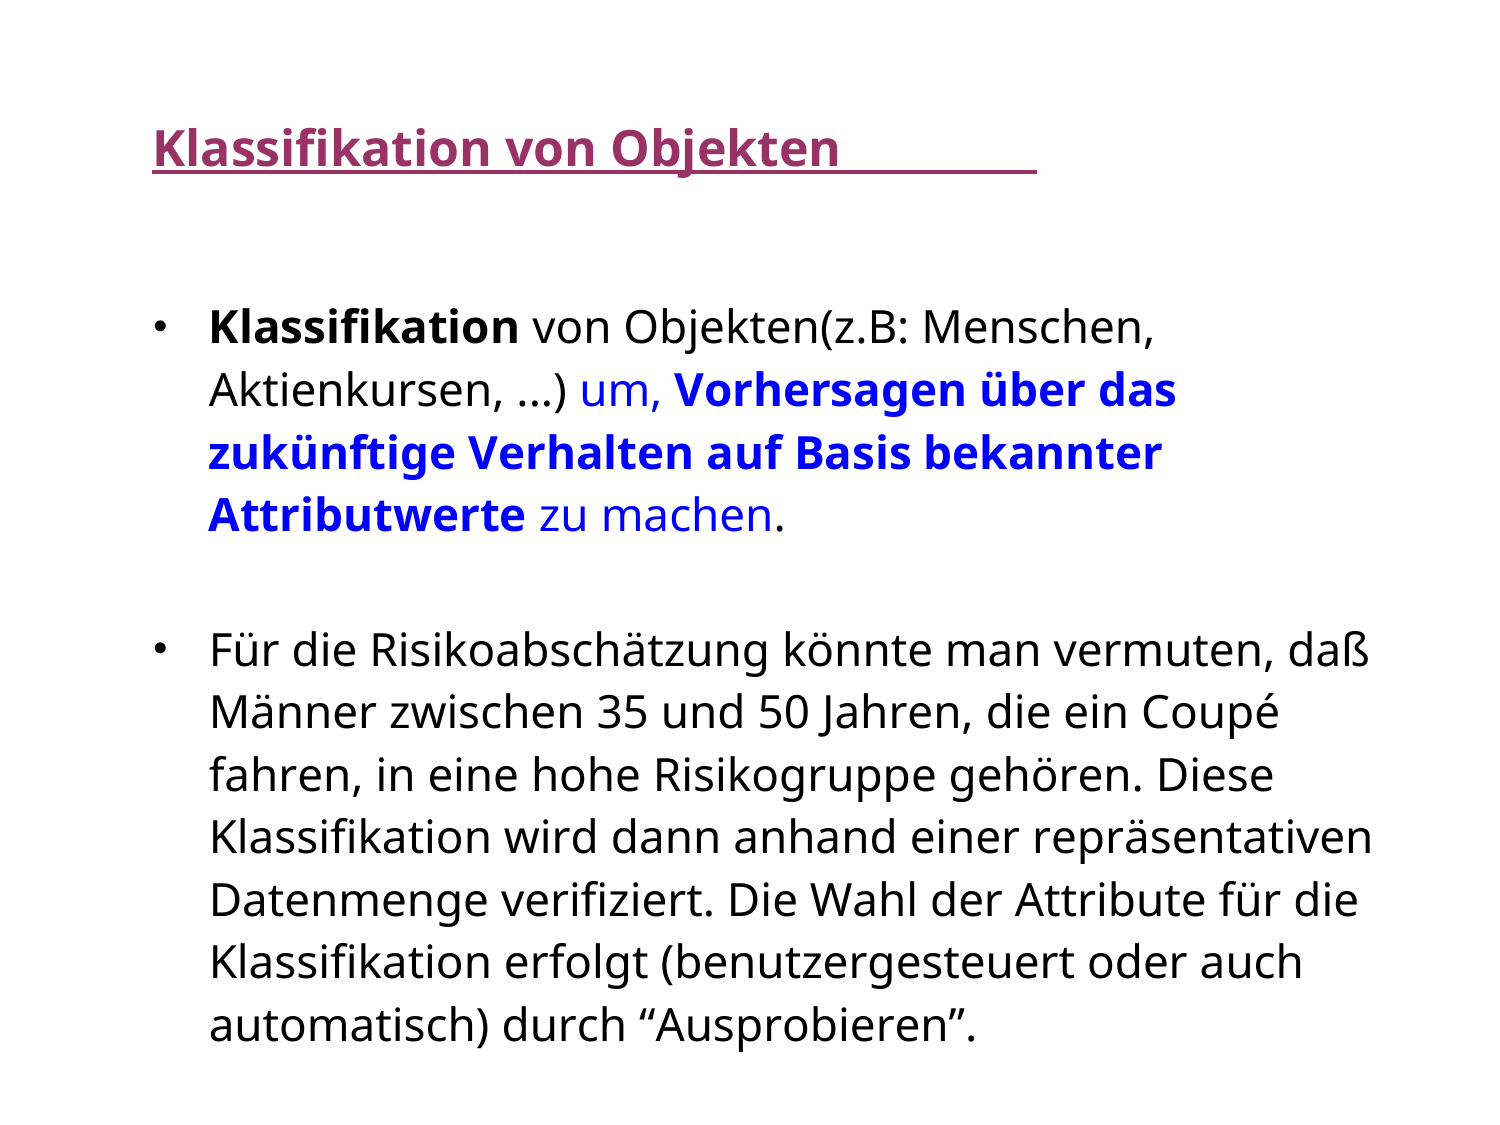

# Klassifikation von Objekten
Klassifikation von Objekten(z.B: Menschen, Aktienkursen, ...) um, Vorhersagen über das zukünftige Verhalten auf Basis bekannter Attributwerte zu machen.
Für die Risikoabschätzung könnte man vermuten, daß Männer zwischen 35 und 50 Jahren, die ein Coupé fahren, in eine hohe Risikogruppe gehören. Diese Klassifikation wird dann anhand einer repräsentativen Datenmenge verifiziert. Die Wahl der Attribute für die Klassifikation erfolgt (benutzergesteuert oder auch automatisch) durch “Ausprobieren”.